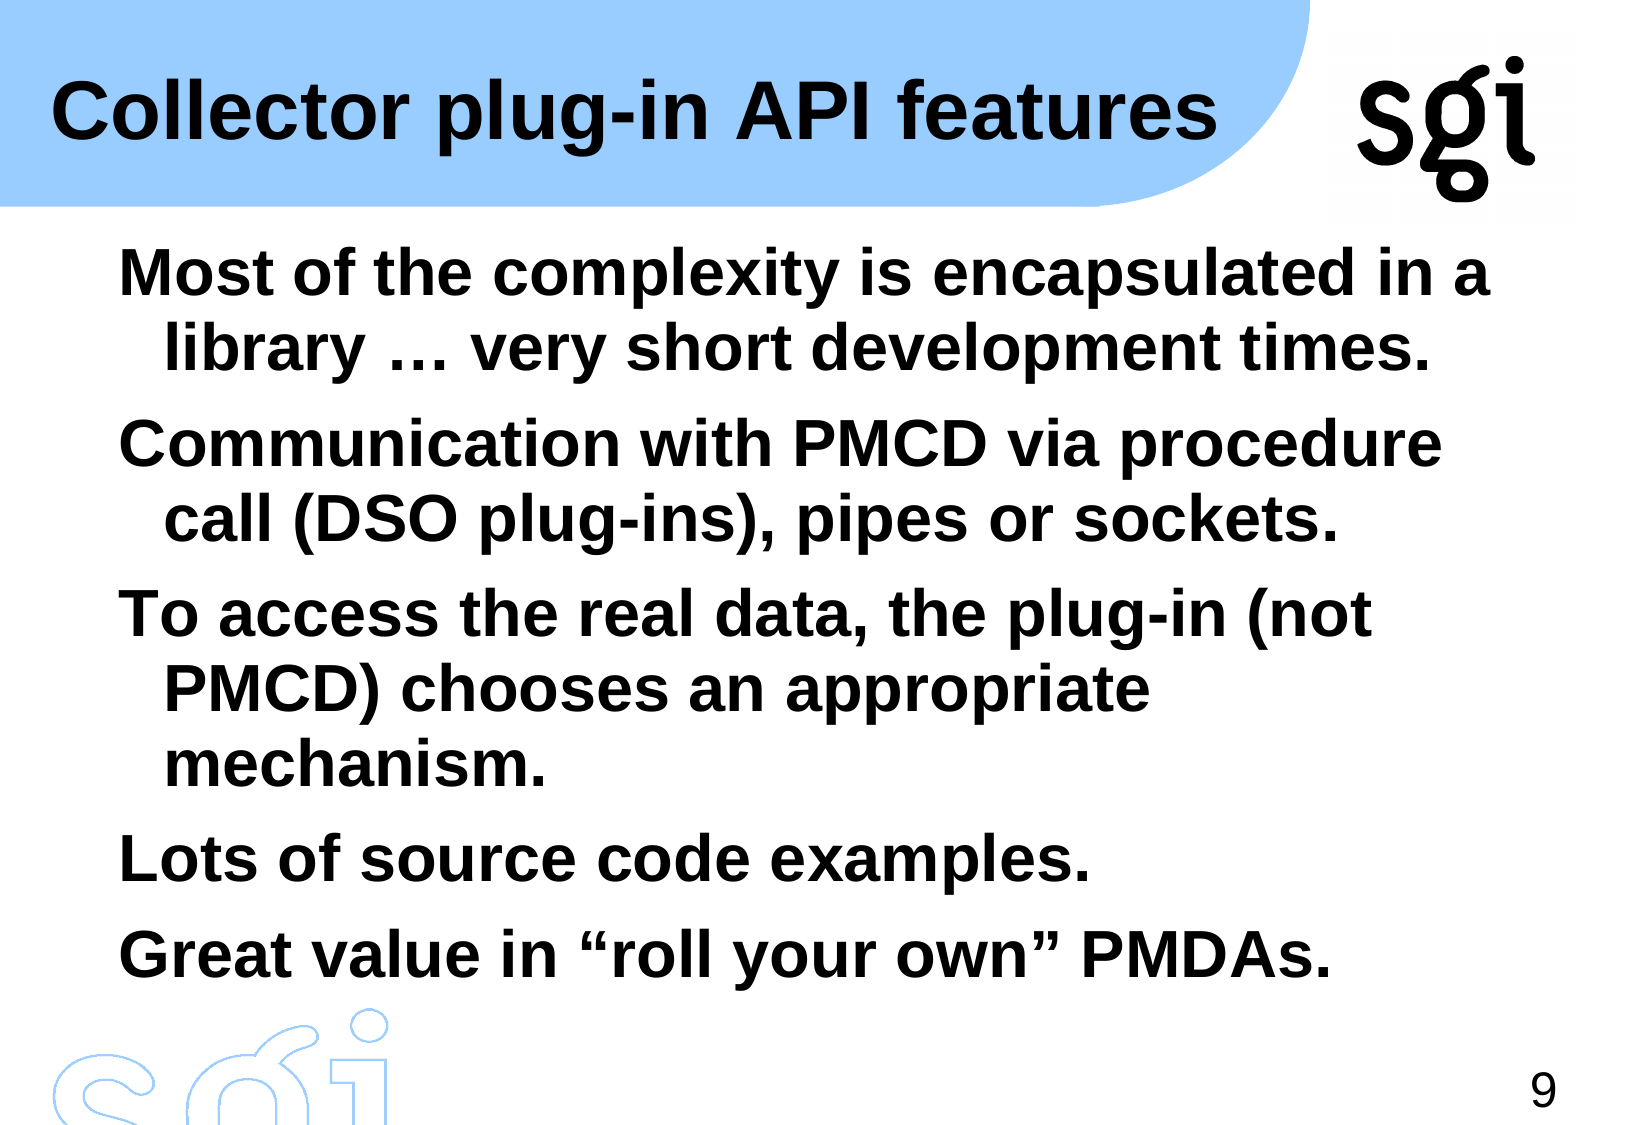

# Collector plug-in API features
Most of the complexity is encapsulated in a library … very short development times.
Communication with PMCD via procedure call (DSO plug-ins), pipes or sockets.
To access the real data, the plug-in (not PMCD) chooses an appropriate mechanism.
Lots of source code examples.
Great value in “roll your own” PMDAs.